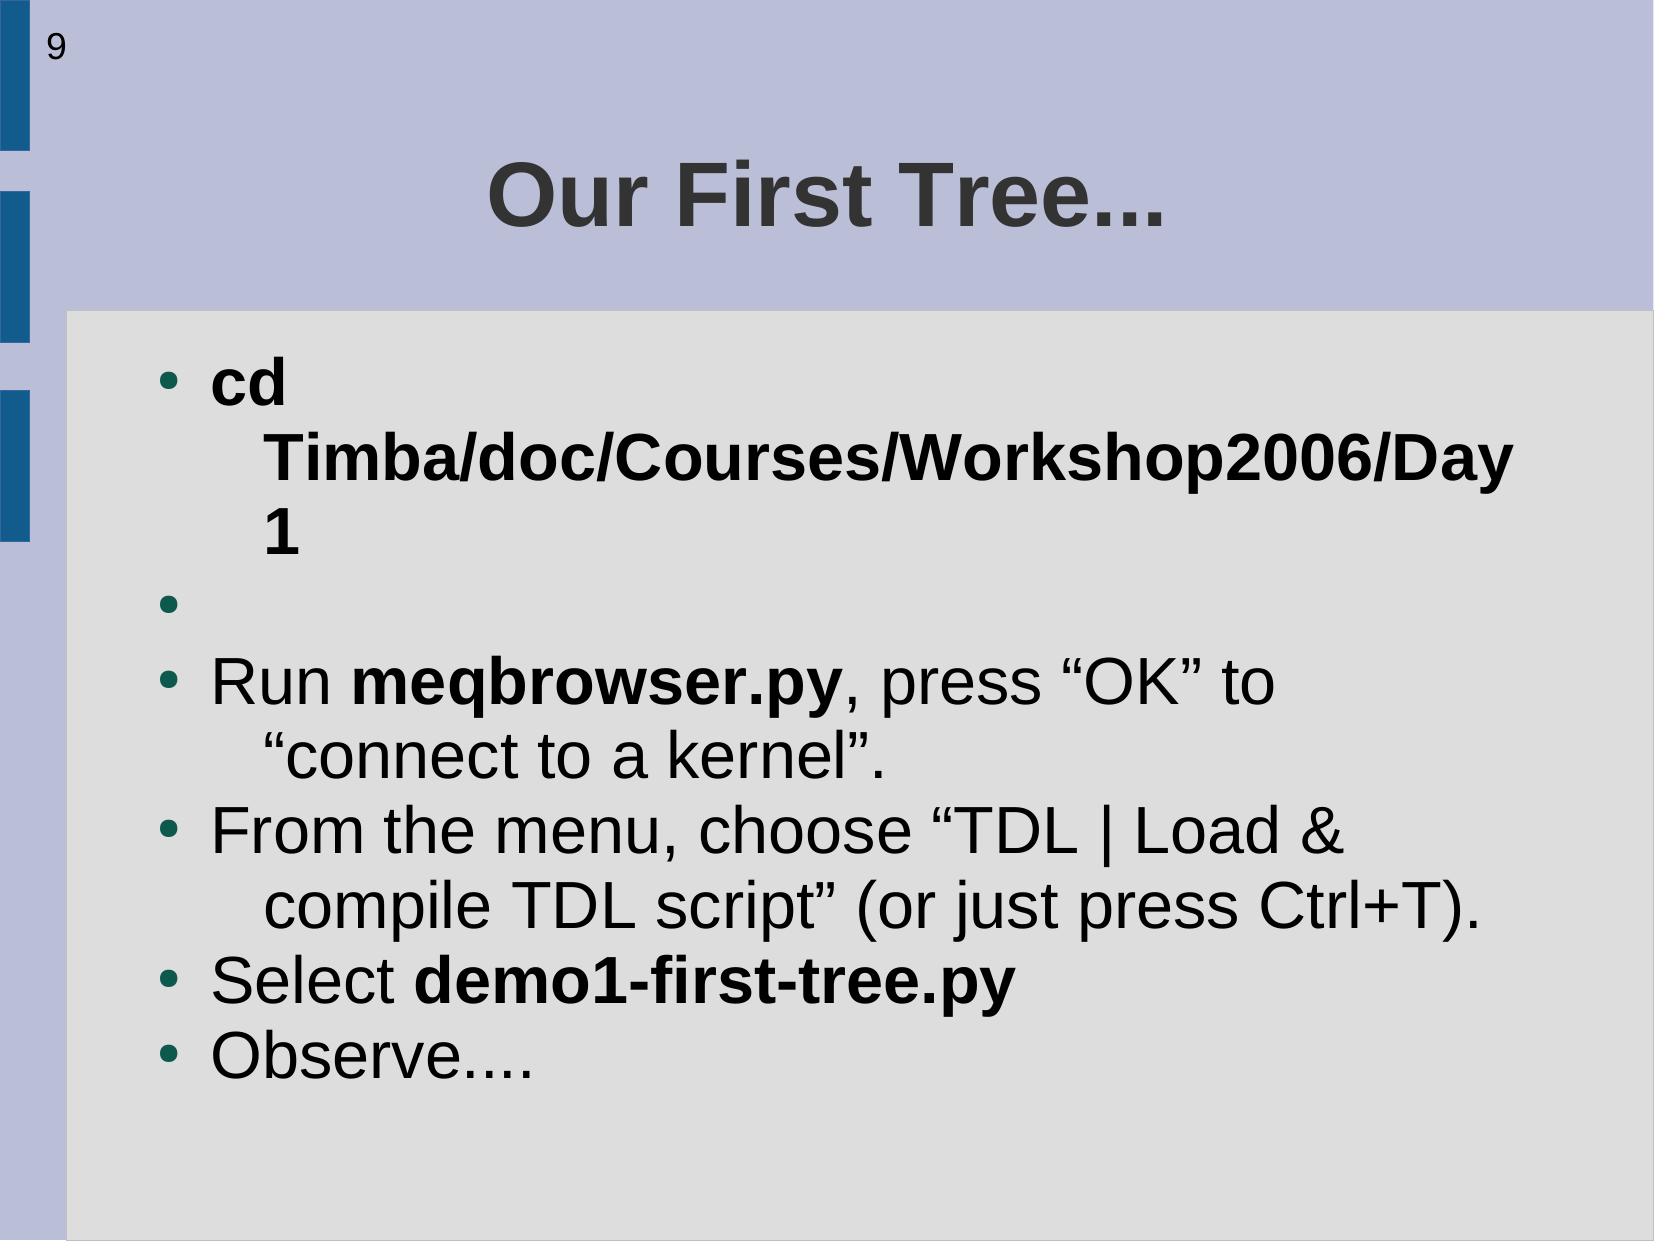

# Our First Tree...
cd Timba/doc/Courses/Workshop2006/Day1
Run meqbrowser.py, press “OK” to “connect to a kernel”.
From the menu, choose “TDL | Load & compile TDL script” (or just press Ctrl+T).
Select demo1-first-tree.py
Observe....